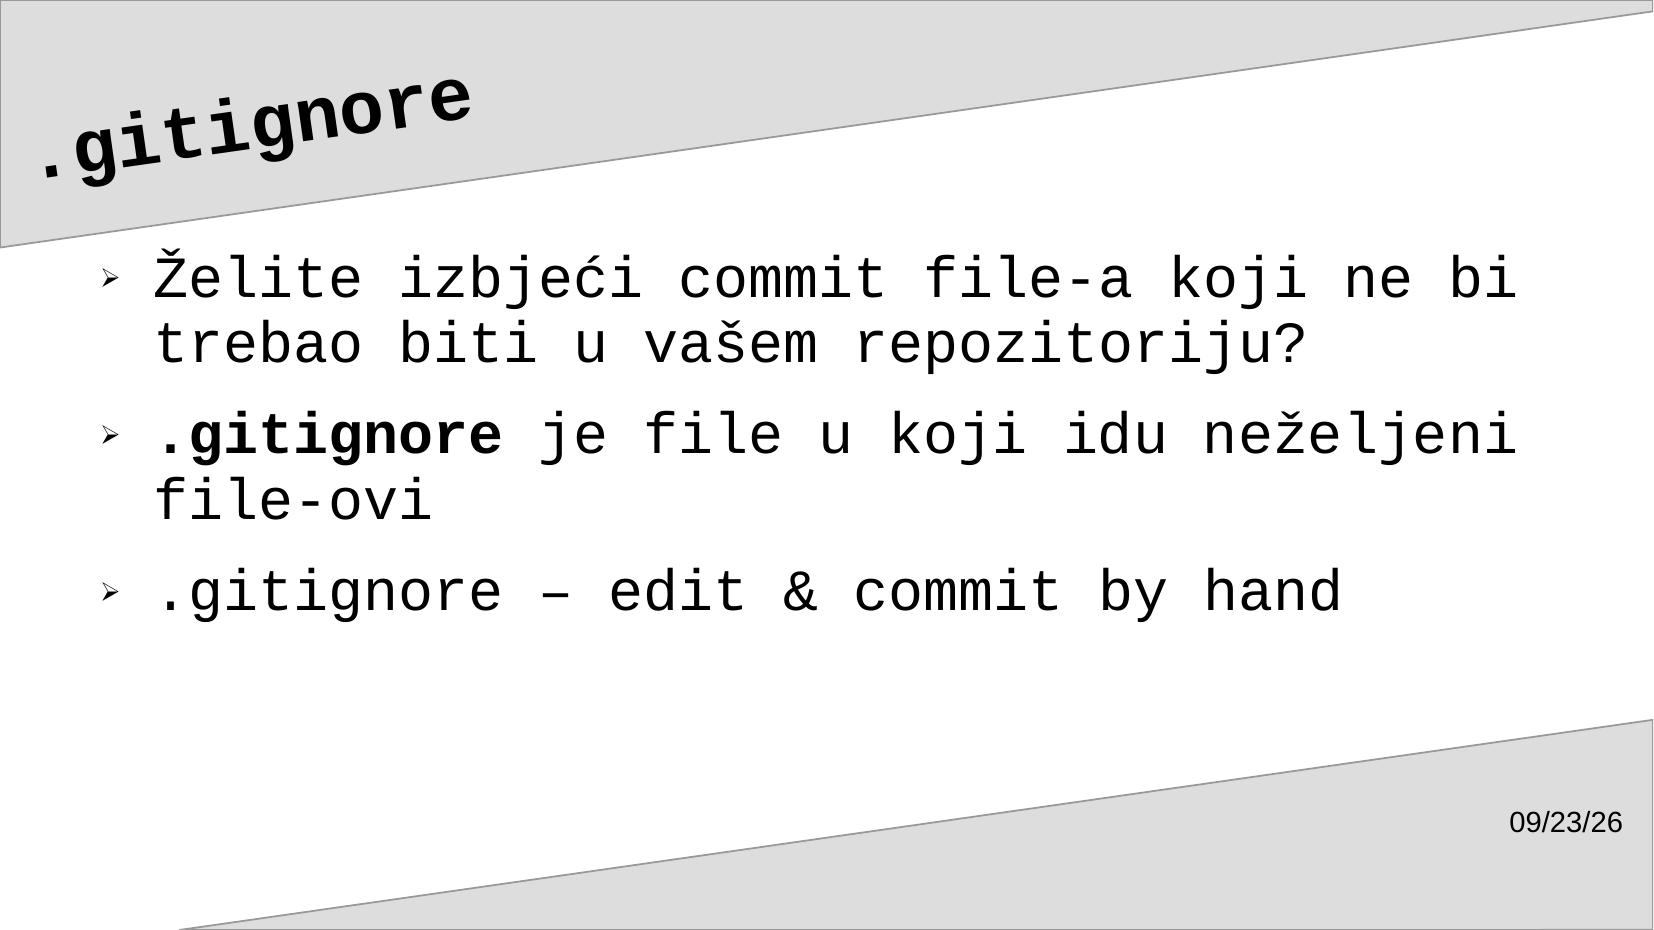

# .gitignore
Želite izbjeći commit file-a koji ne bi trebao biti u vašem repozitoriju?
.gitignore je file u koji idu neželjeni file-ovi
.gitignore – edit & commit by hand
39